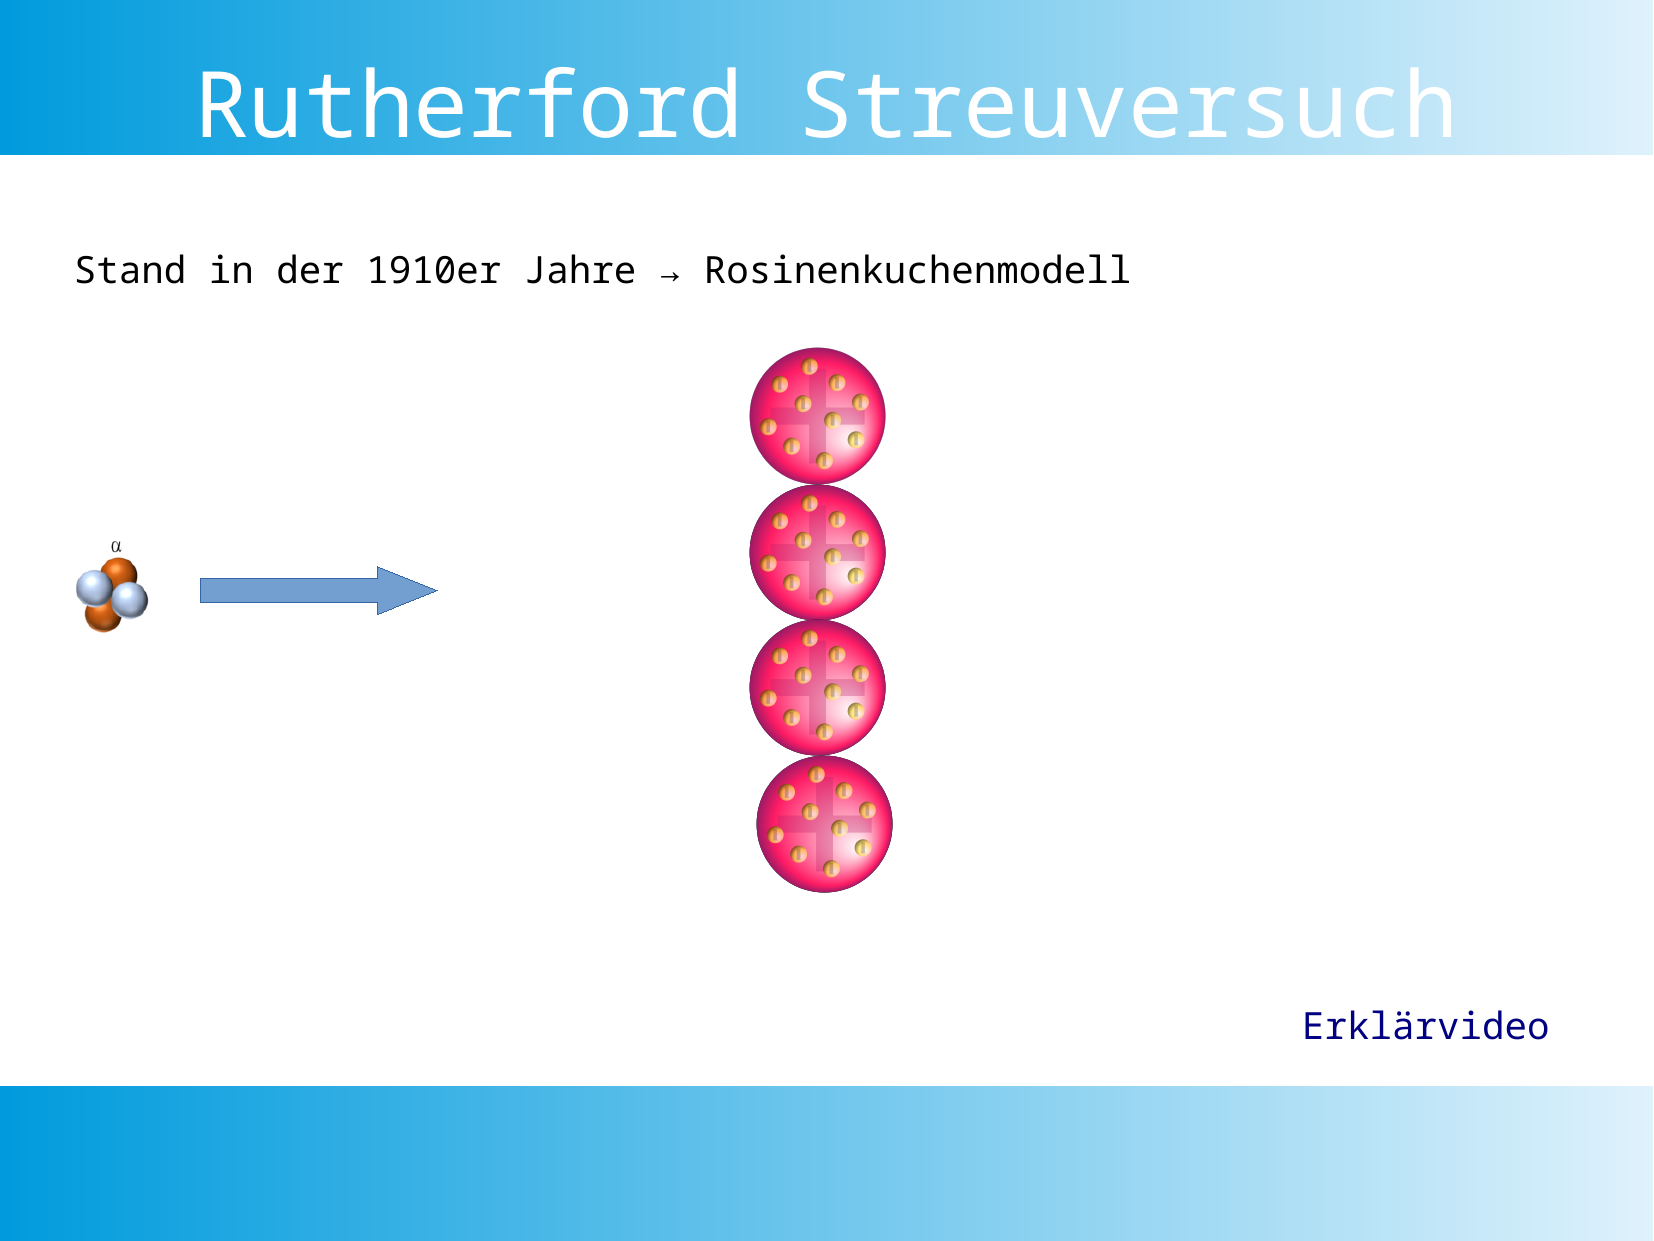

# Rutherford Streuversuch
Stand in der 1910er Jahre → Rosinenkuchenmodell
Erklärvideo